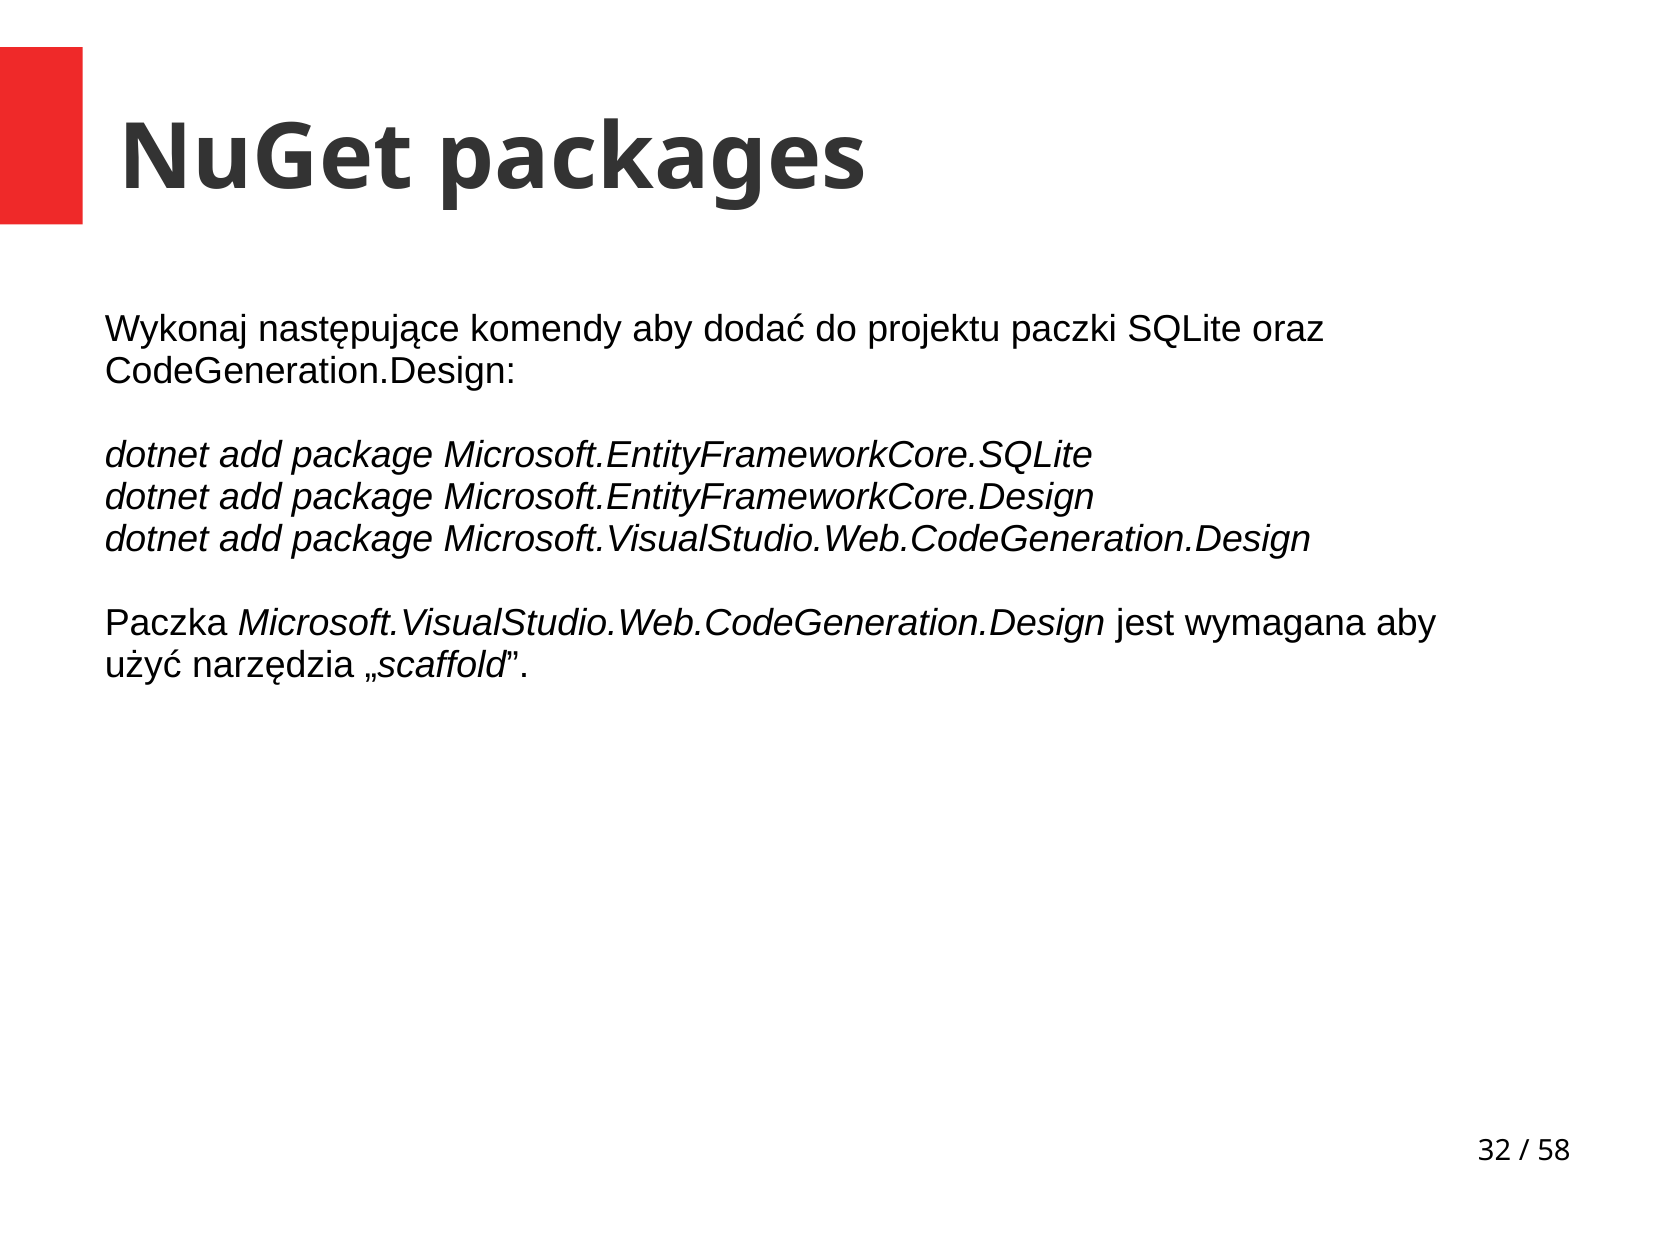

# NuGet packages
Wykonaj następujące komendy aby dodać do projektu paczki SQLite oraz CodeGeneration.Design:
dotnet add package Microsoft.EntityFrameworkCore.SQLite
dotnet add package Microsoft.EntityFrameworkCore.Design
dotnet add package Microsoft.VisualStudio.Web.CodeGeneration.Design
Paczka Microsoft.VisualStudio.Web.CodeGeneration.Design jest wymagana aby użyć narzędzia „scaffold”.
32